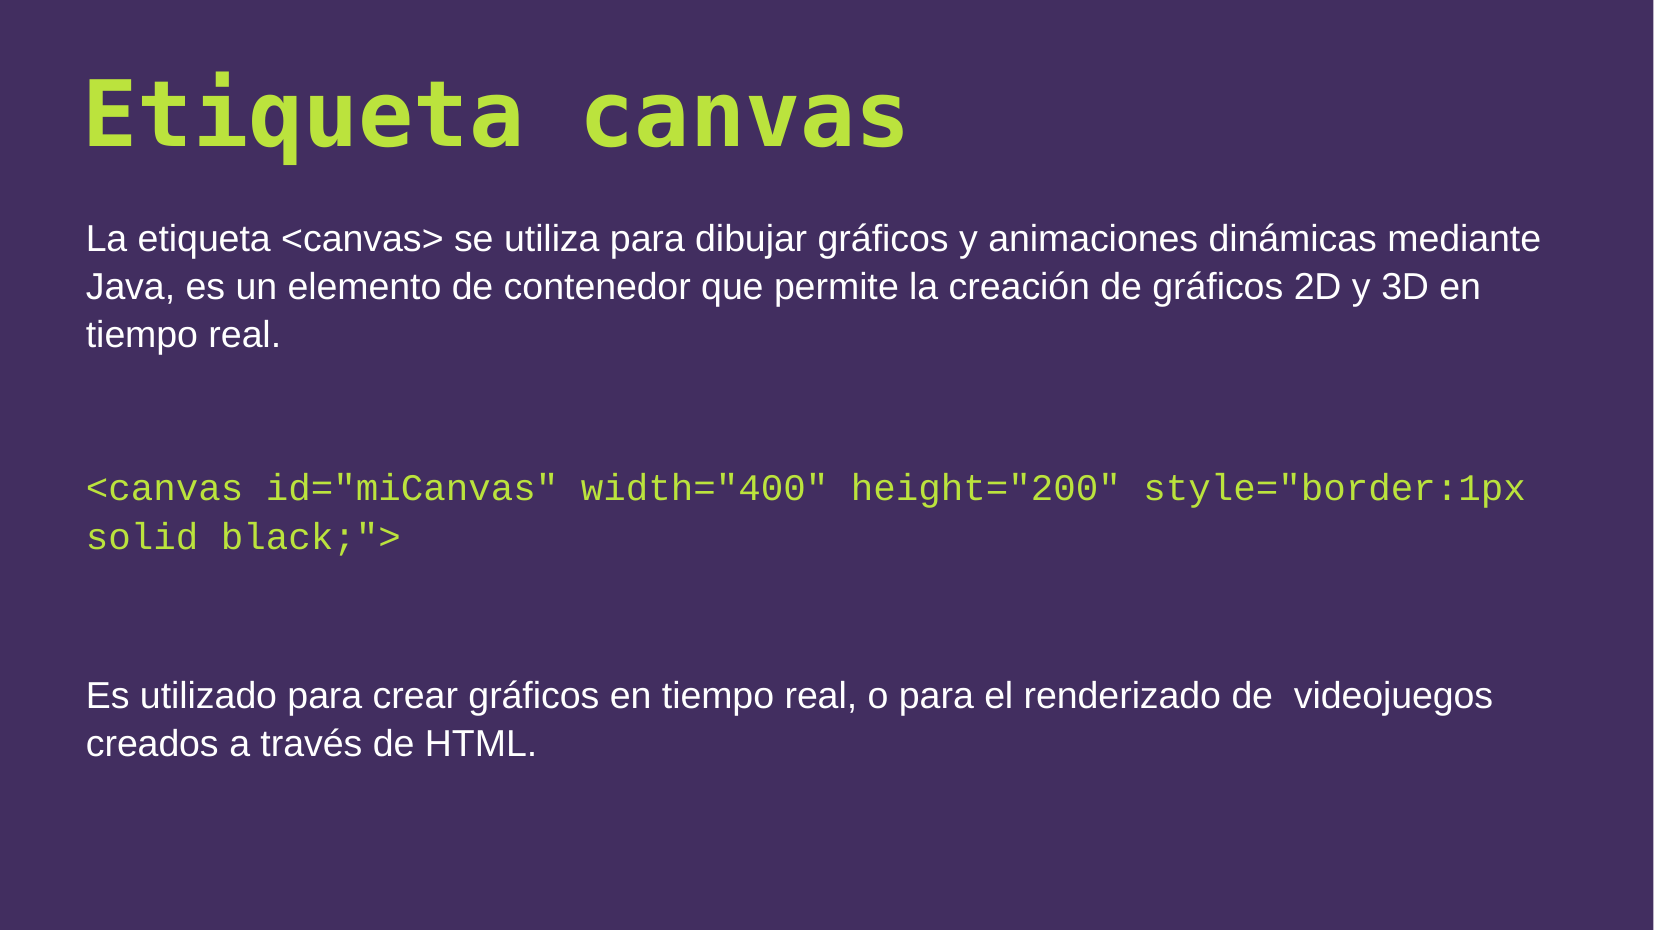

# Etiqueta canvas
La etiqueta <canvas> se utiliza para dibujar gráficos y animaciones dinámicas mediante Java, es un elemento de contenedor que permite la creación de gráficos 2D y 3D en tiempo real.
<canvas id="miCanvas" width="400" height="200" style="border:1px solid black;">
Es utilizado para crear gráficos en tiempo real, o para el renderizado de videojuegos creados a través de HTML.